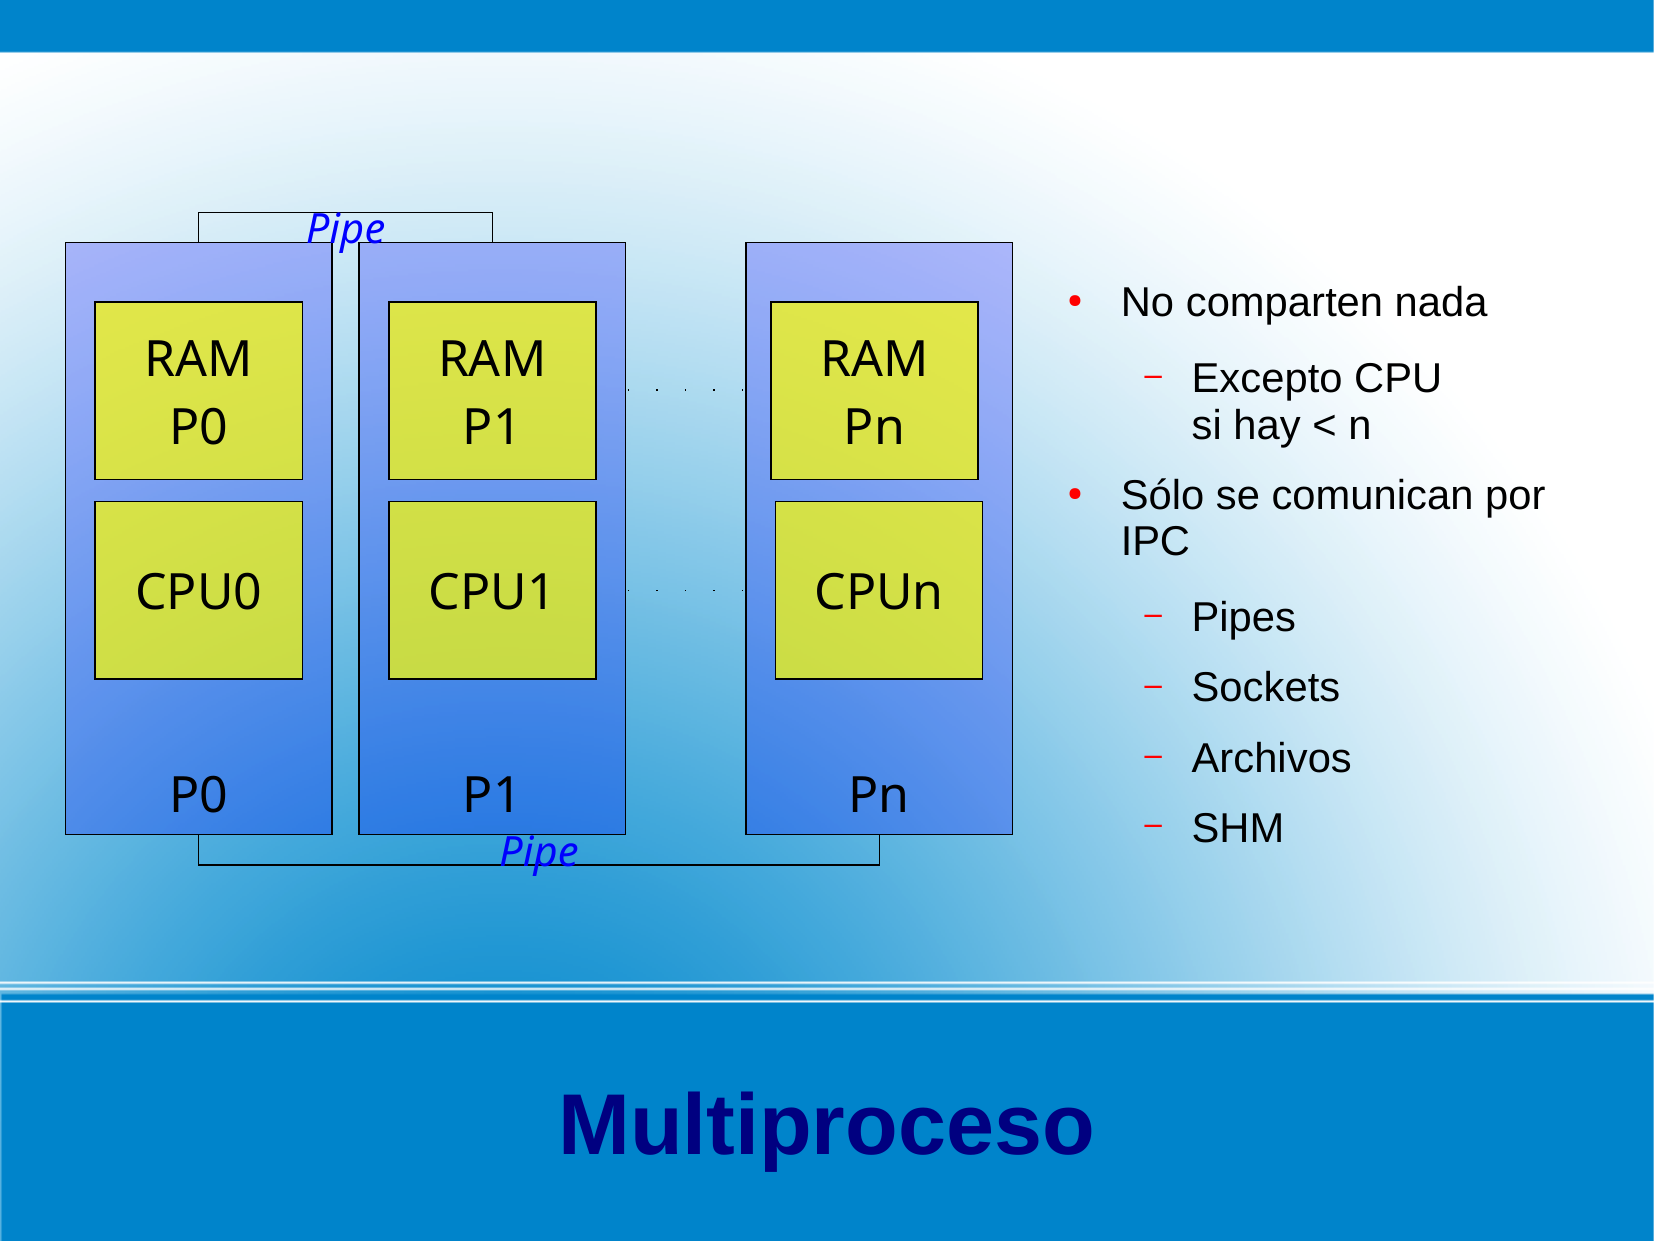

P0
P1
Pn
No comparten nada
Excepto CPU
si hay < n
Sólo se comunican por IPC
Pipes
Sockets
Archivos
SHM
RAM
P0
RAM
P1
RAM
Pn
CPU0
CPU1
CPUn
# Multiproceso